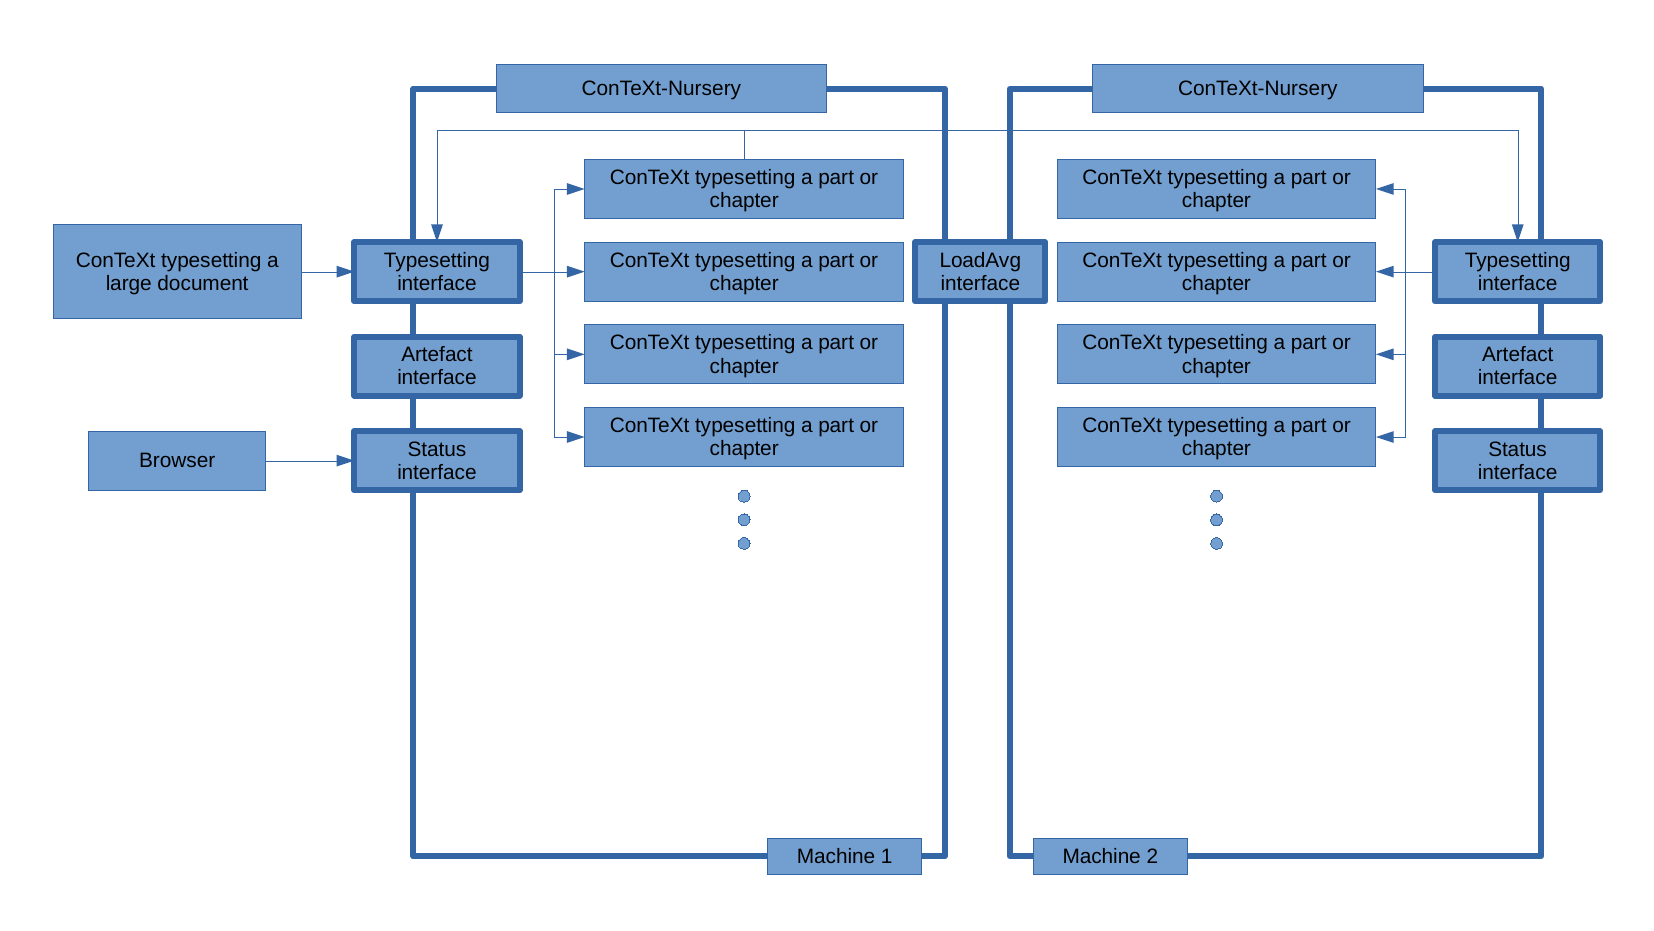

ConTeXt-Nursery
ConTeXt-Nursery
ConTeXt typesetting a part or chapter
ConTeXt typesetting a part or chapter
ConTeXt typesetting a large document
Typesetting interface
ConTeXt typesetting a part or chapter
LoadAvg interface
ConTeXt typesetting a part or chapter
Typesetting interface
ConTeXt typesetting a part or chapter
ConTeXt typesetting a part or chapter
Artefact interface
Artefact interface
ConTeXt typesetting a part or chapter
ConTeXt typesetting a part or chapter
Browser
Status interface
Status interface
Machine 1
Machine 2